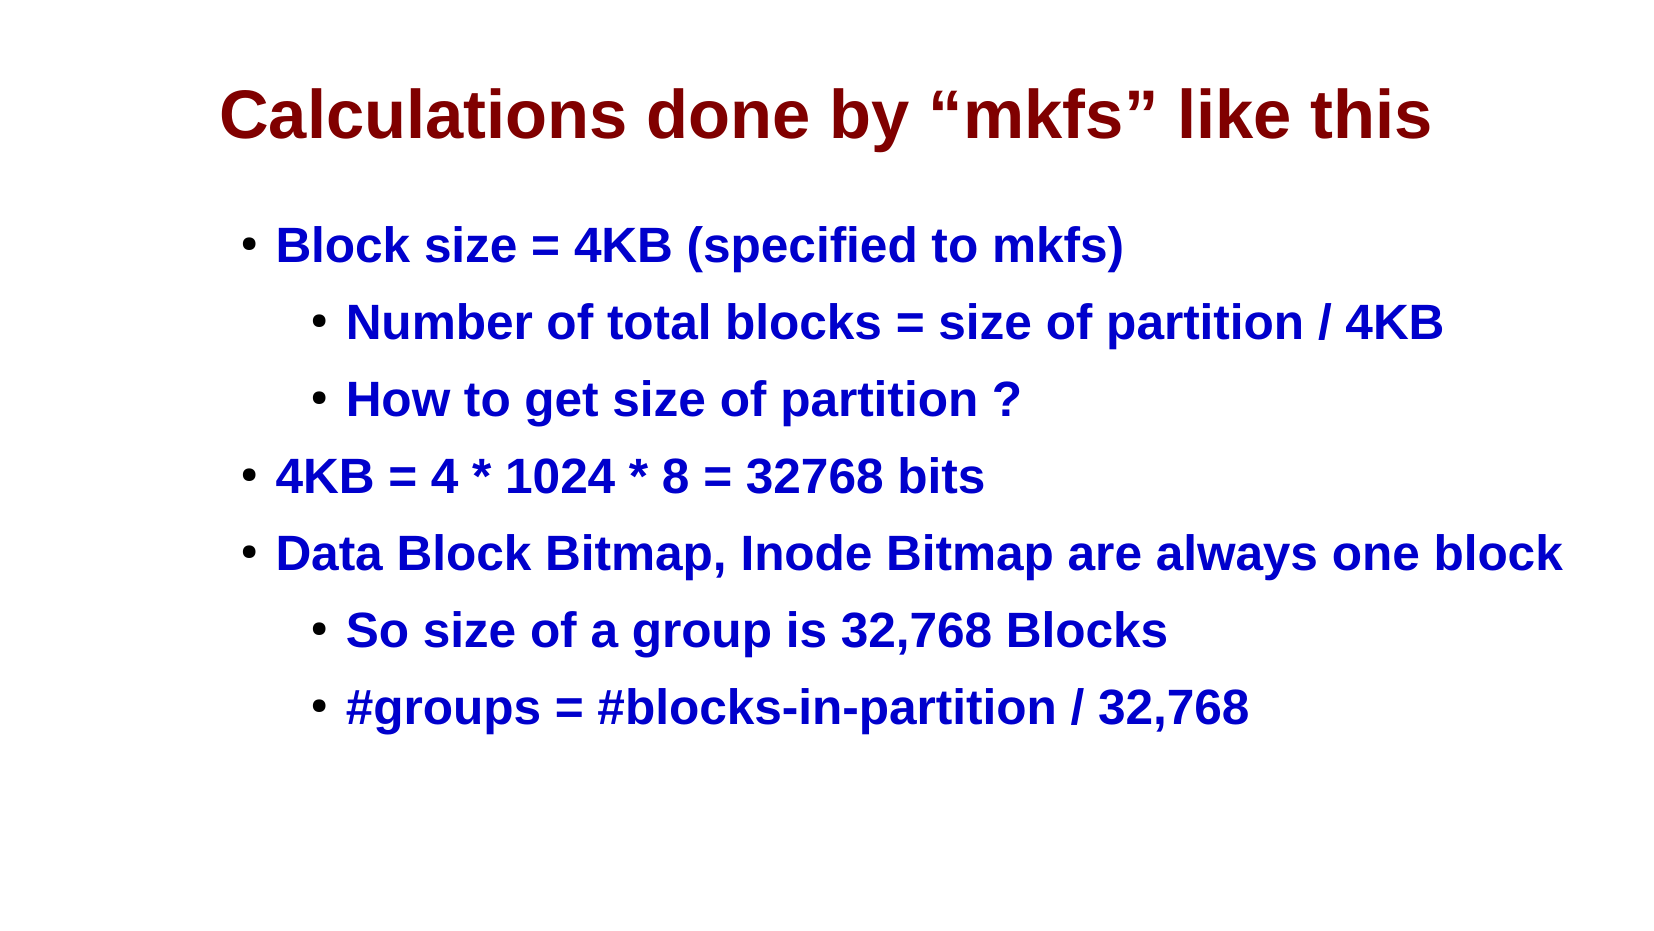

# Calculations done by “mkfs” like this
Block size = 4KB (specified to mkfs)
Number of total blocks = size of partition / 4KB
How to get size of partition ?
4KB = 4 * 1024 * 8 = 32768 bits
Data Block Bitmap, Inode Bitmap are always one block
So size of a group is 32,768 Blocks
#groups = #blocks-in-partition / 32,768